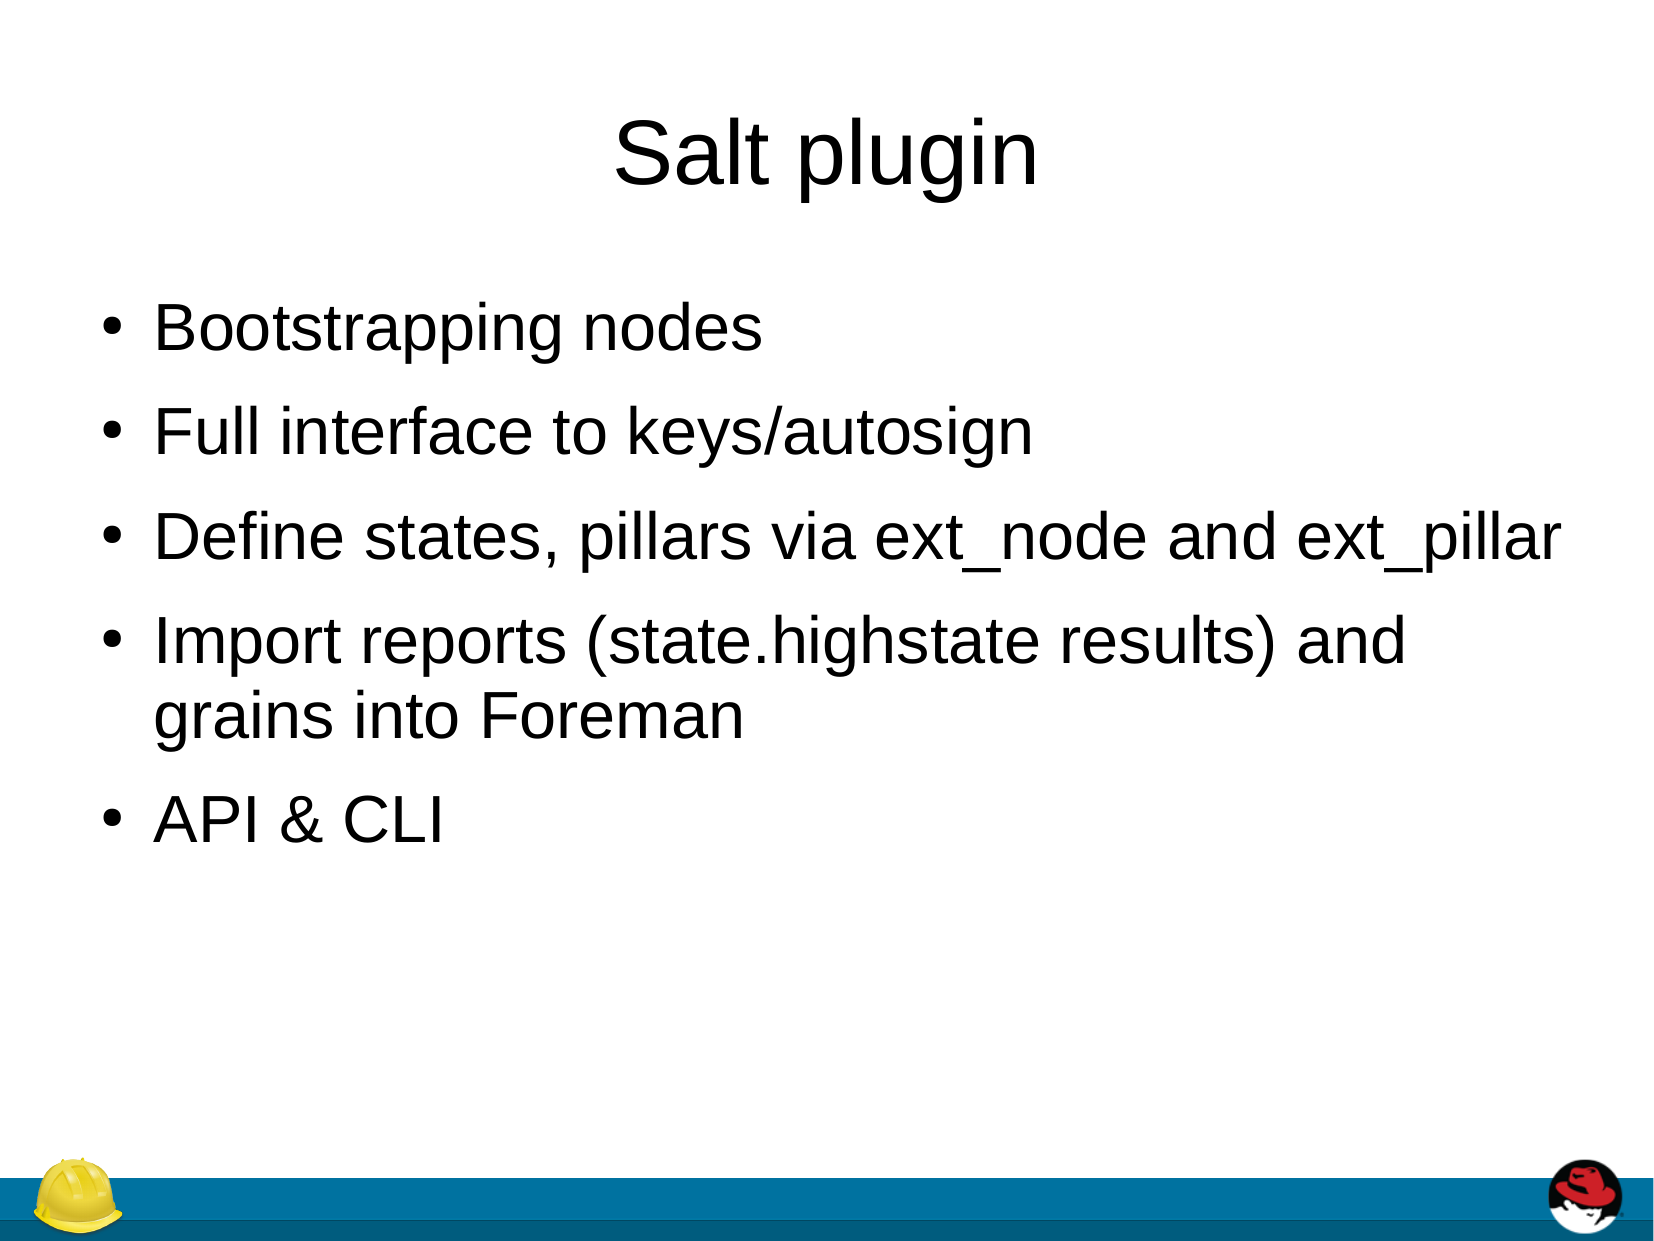

# Salt plugin
Bootstrapping nodes
Full interface to keys/autosign
Define states, pillars via ext_node and ext_pillar
Import reports (state.highstate results) and grains into Foreman
API & CLI